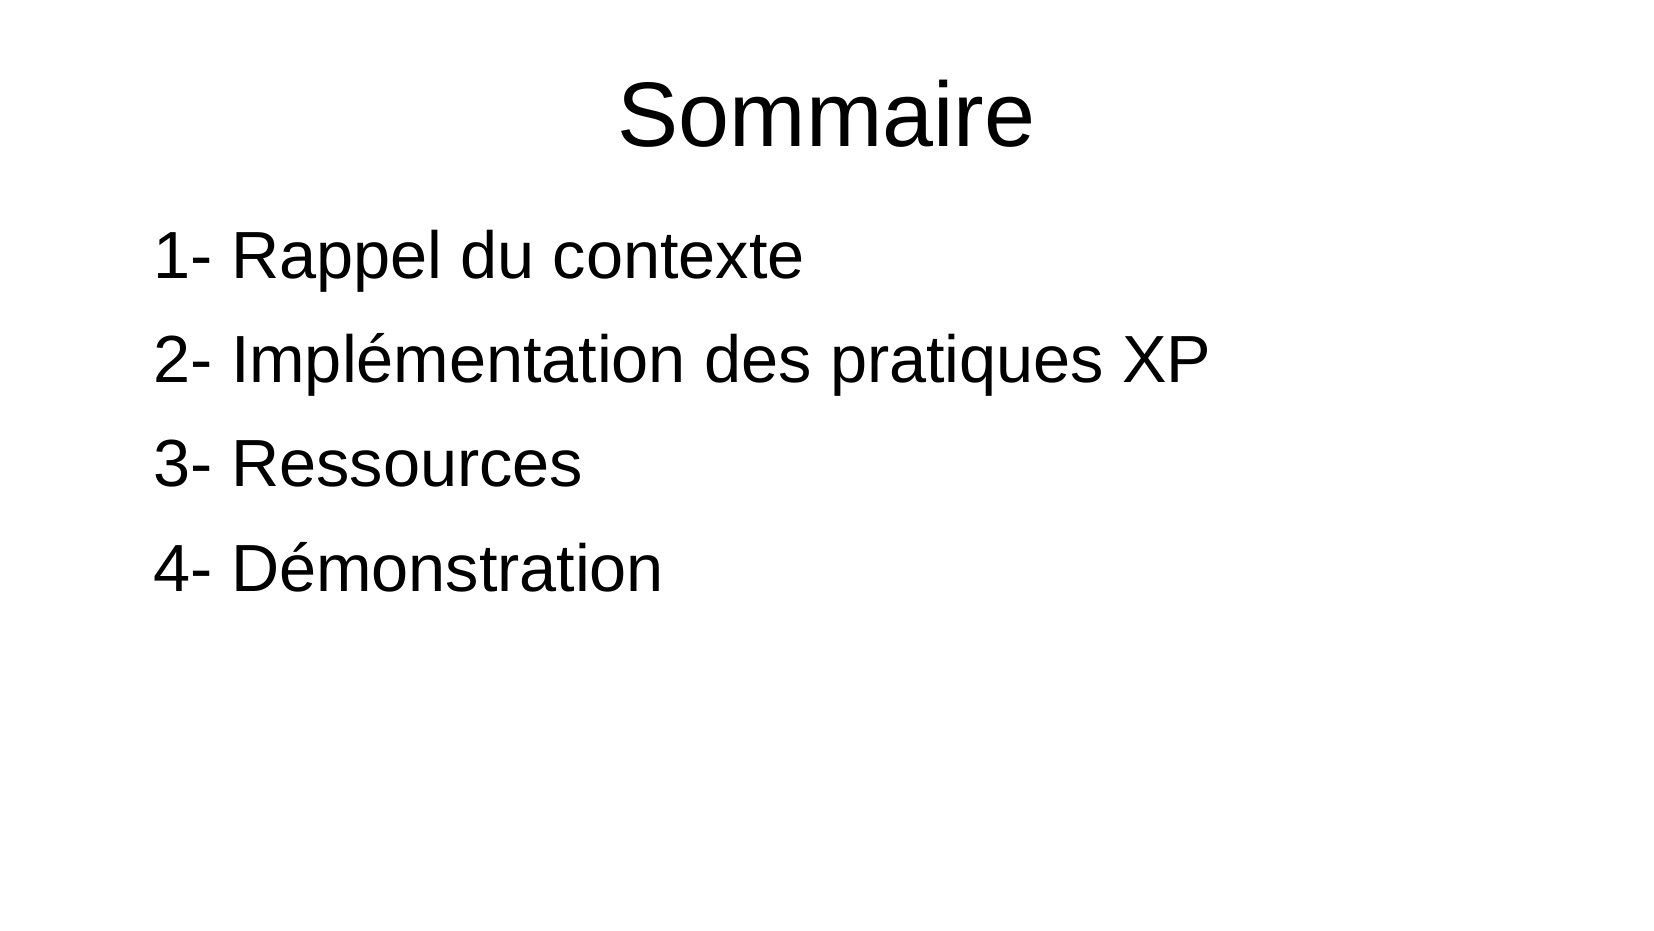

# Sommaire
1- Rappel du contexte
2- Implémentation des pratiques XP
3- Ressources
4- Démonstration